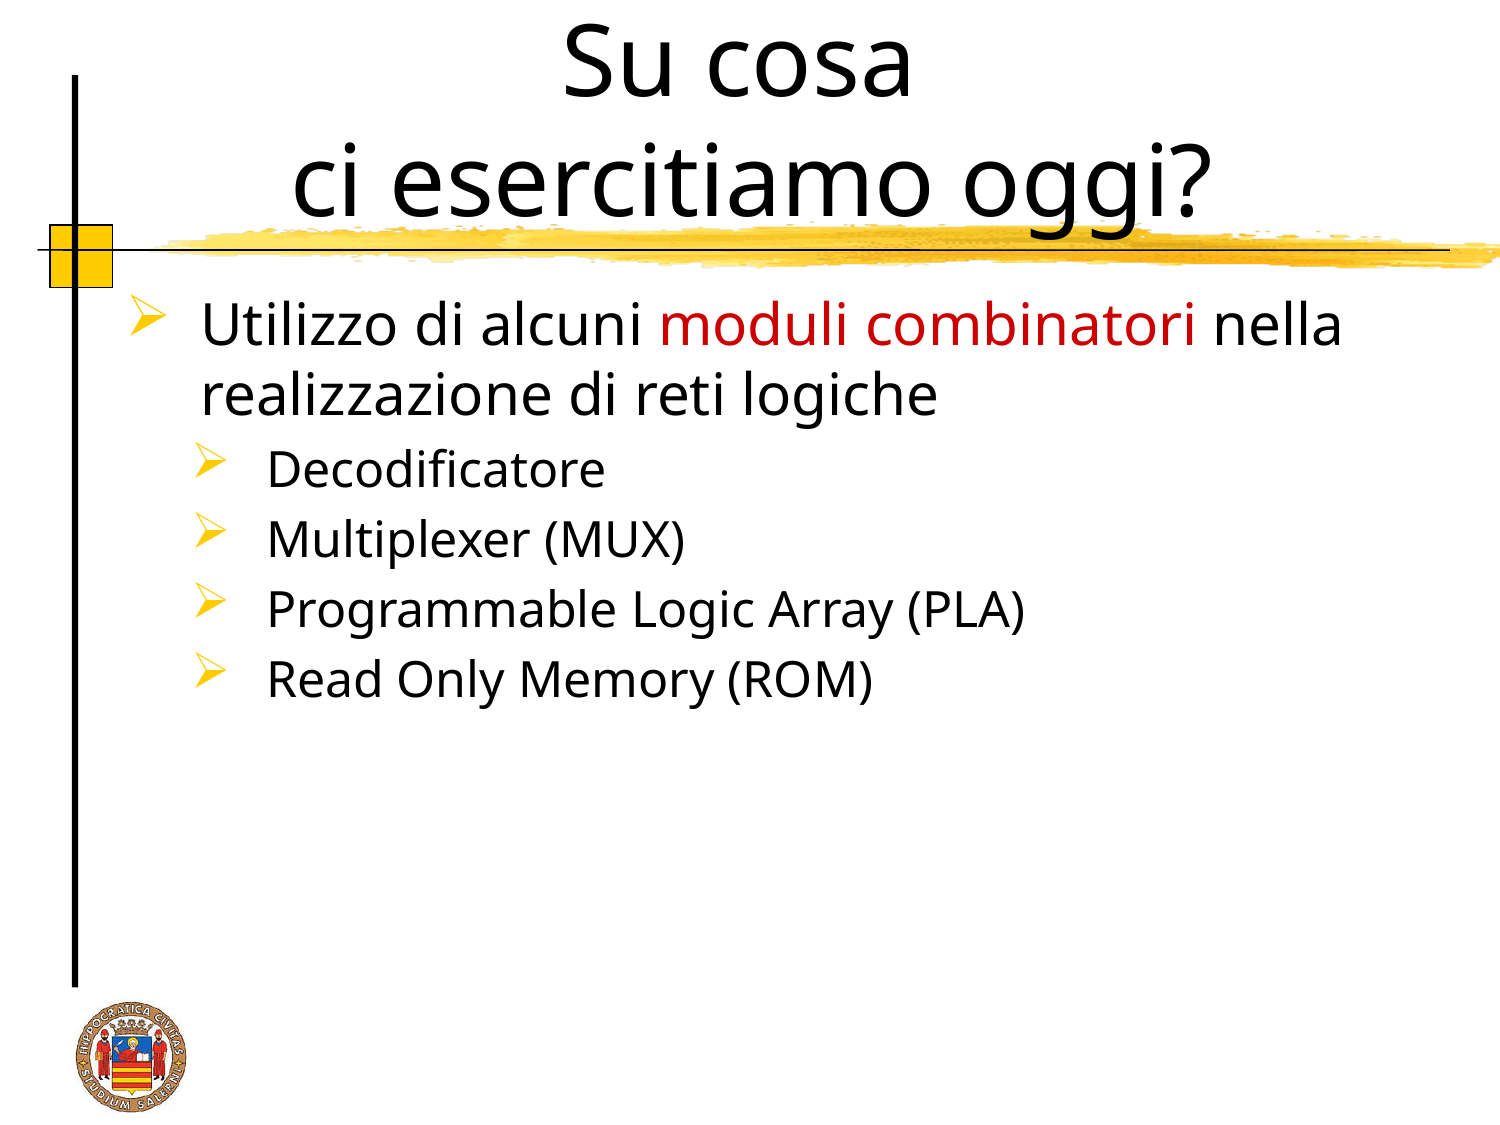

# Su cosa ci esercitiamo oggi?
Utilizzo di alcuni moduli combinatori nella realizzazione di reti logiche
Decodificatore
Multiplexer (MUX)
Programmable Logic Array (PLA)
Read Only Memory (ROM)